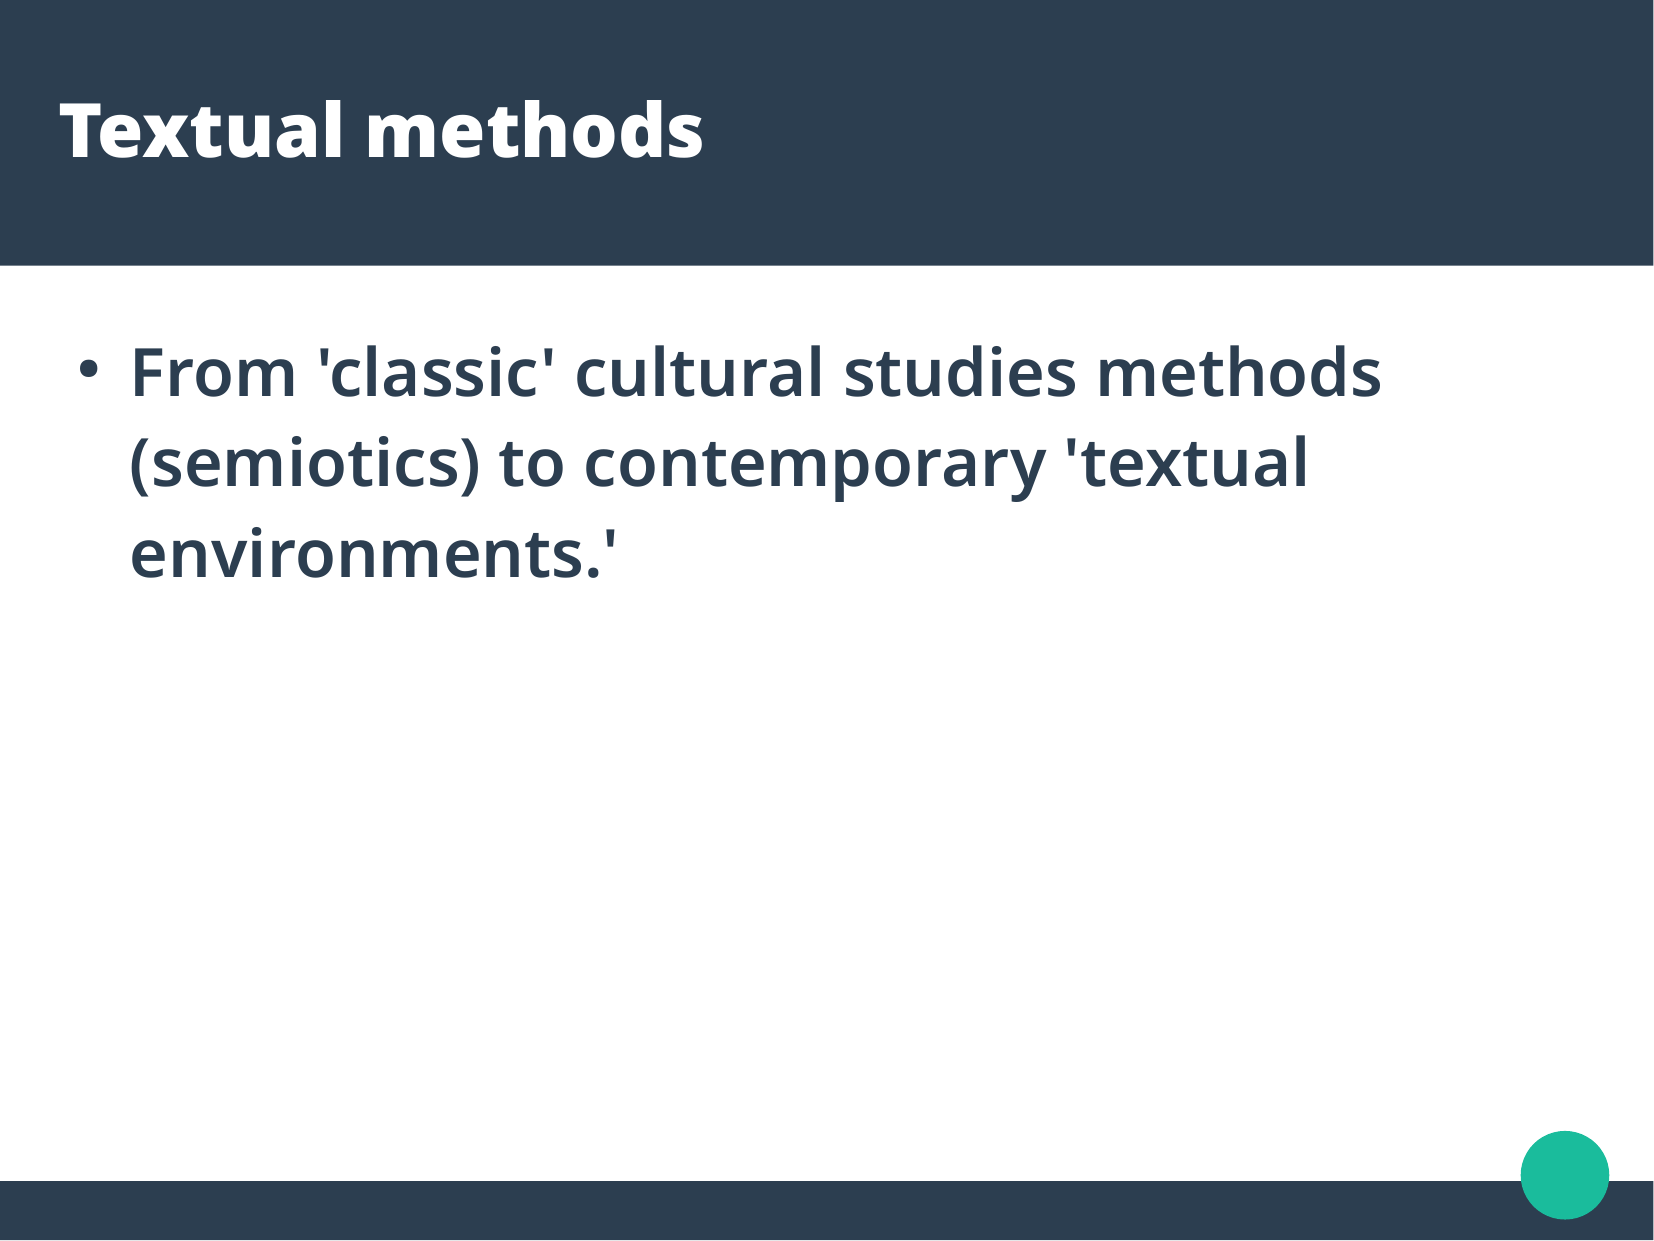

# Textual methods
From 'classic' cultural studies methods (semiotics) to contemporary 'textual environments.'